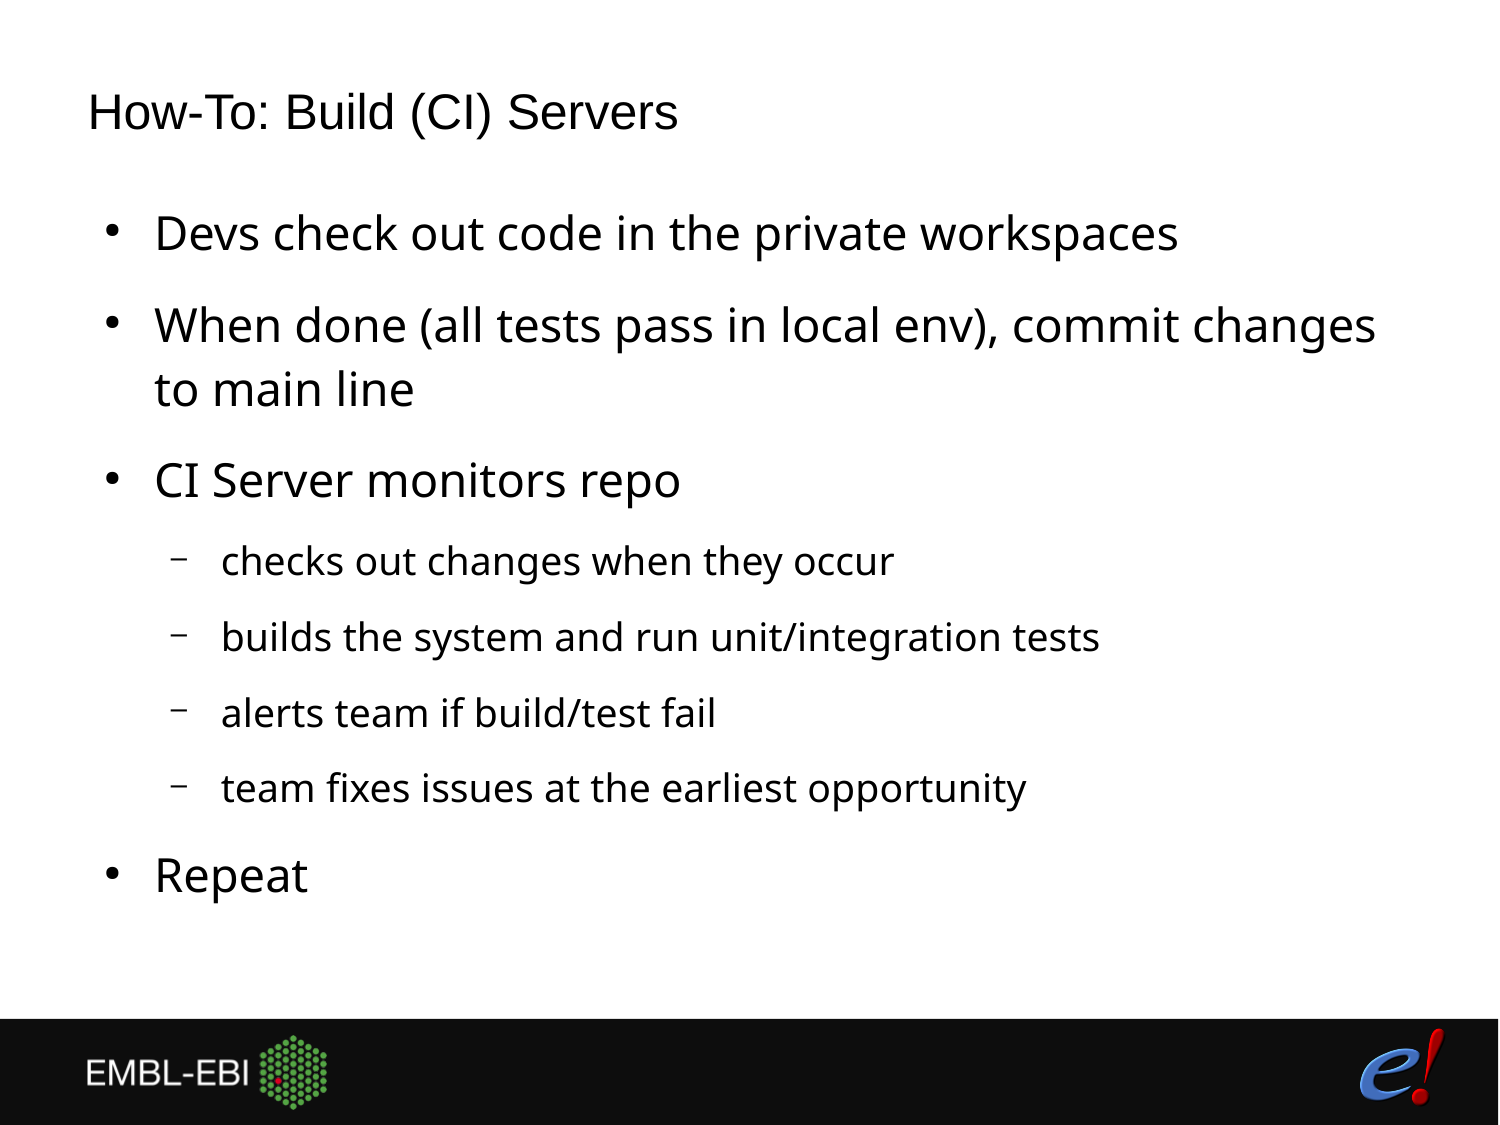

# How-To: Build (CI) Servers
Devs check out code in the private workspaces
When done (all tests pass in local env), commit changes to main line
CI Server monitors repo
checks out changes when they occur
builds the system and run unit/integration tests
alerts team if build/test fail
team fixes issues at the earliest opportunity
Repeat